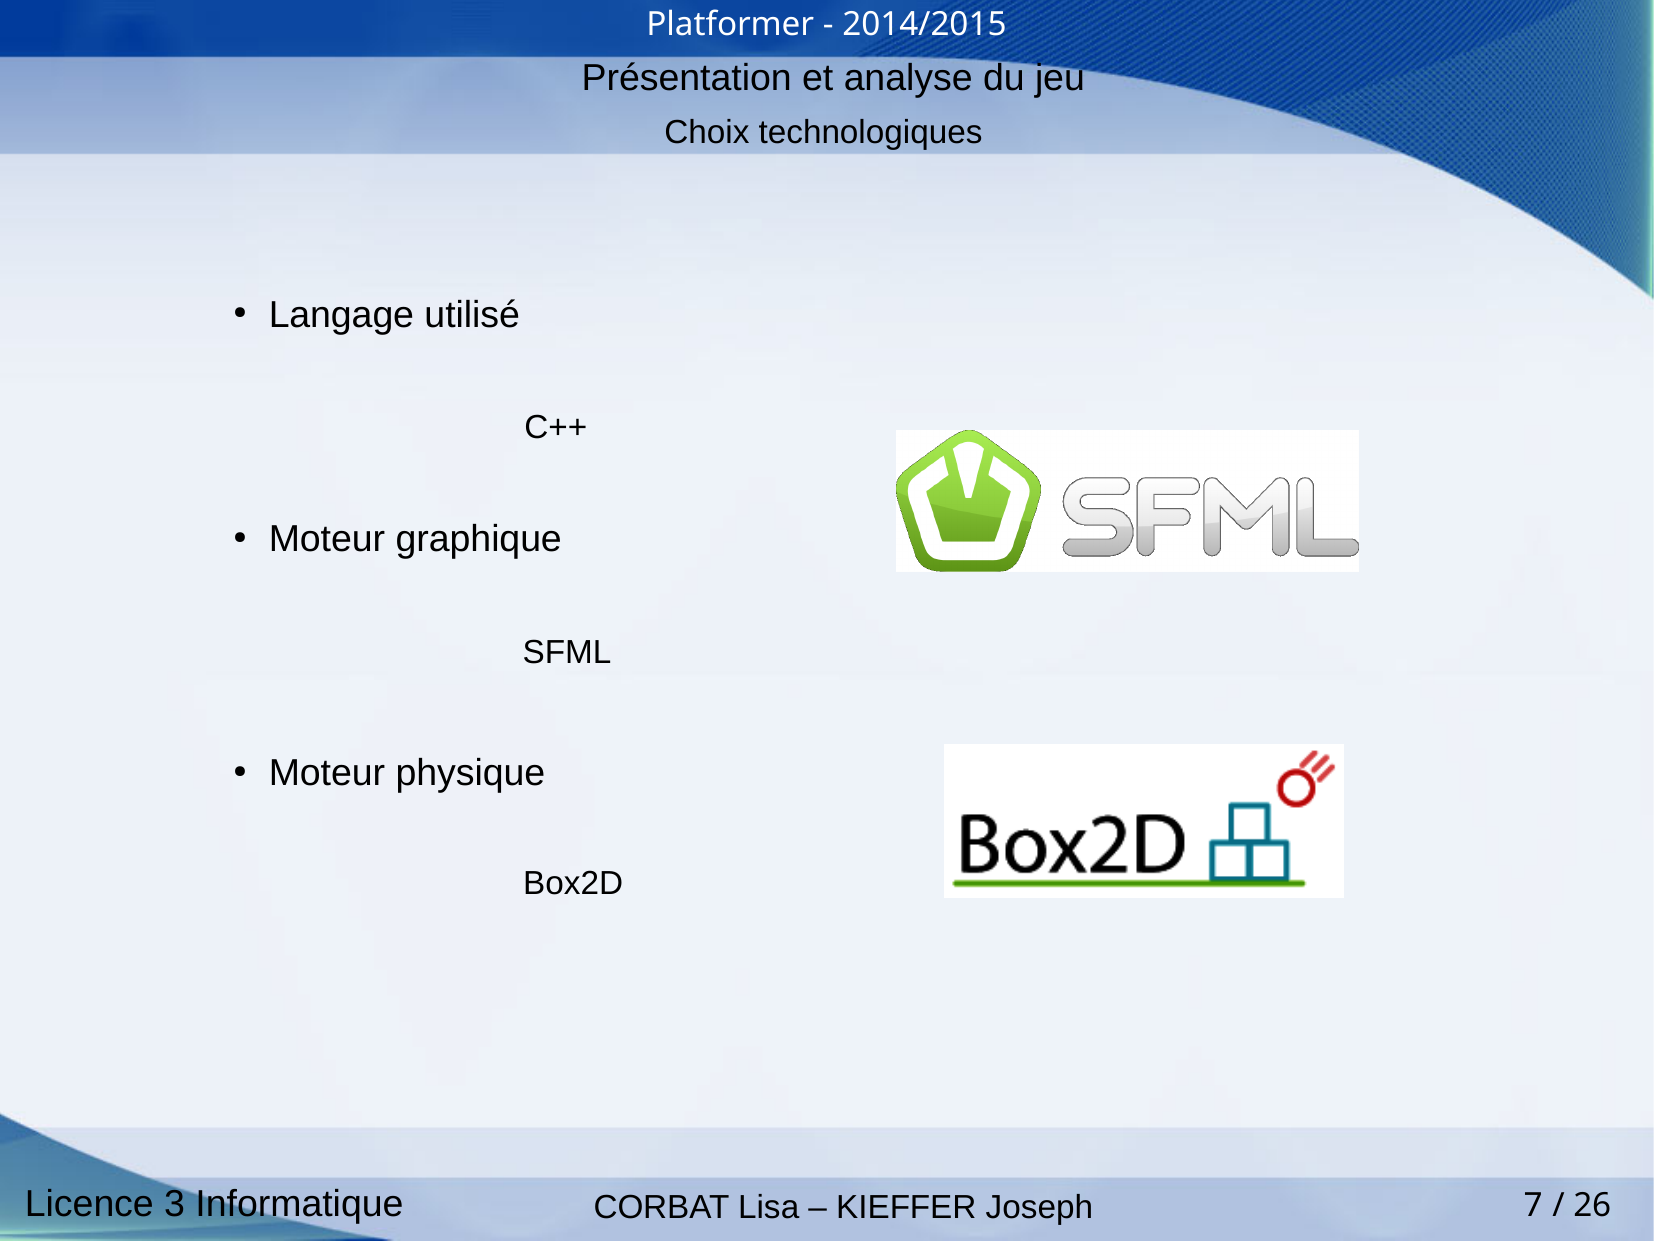

Platformer - 2014/2015
Présentation et analyse du jeu
Choix technologiques
Langage utilisé
C++
Moteur graphique
SFML
Moteur physique
Box2D
7